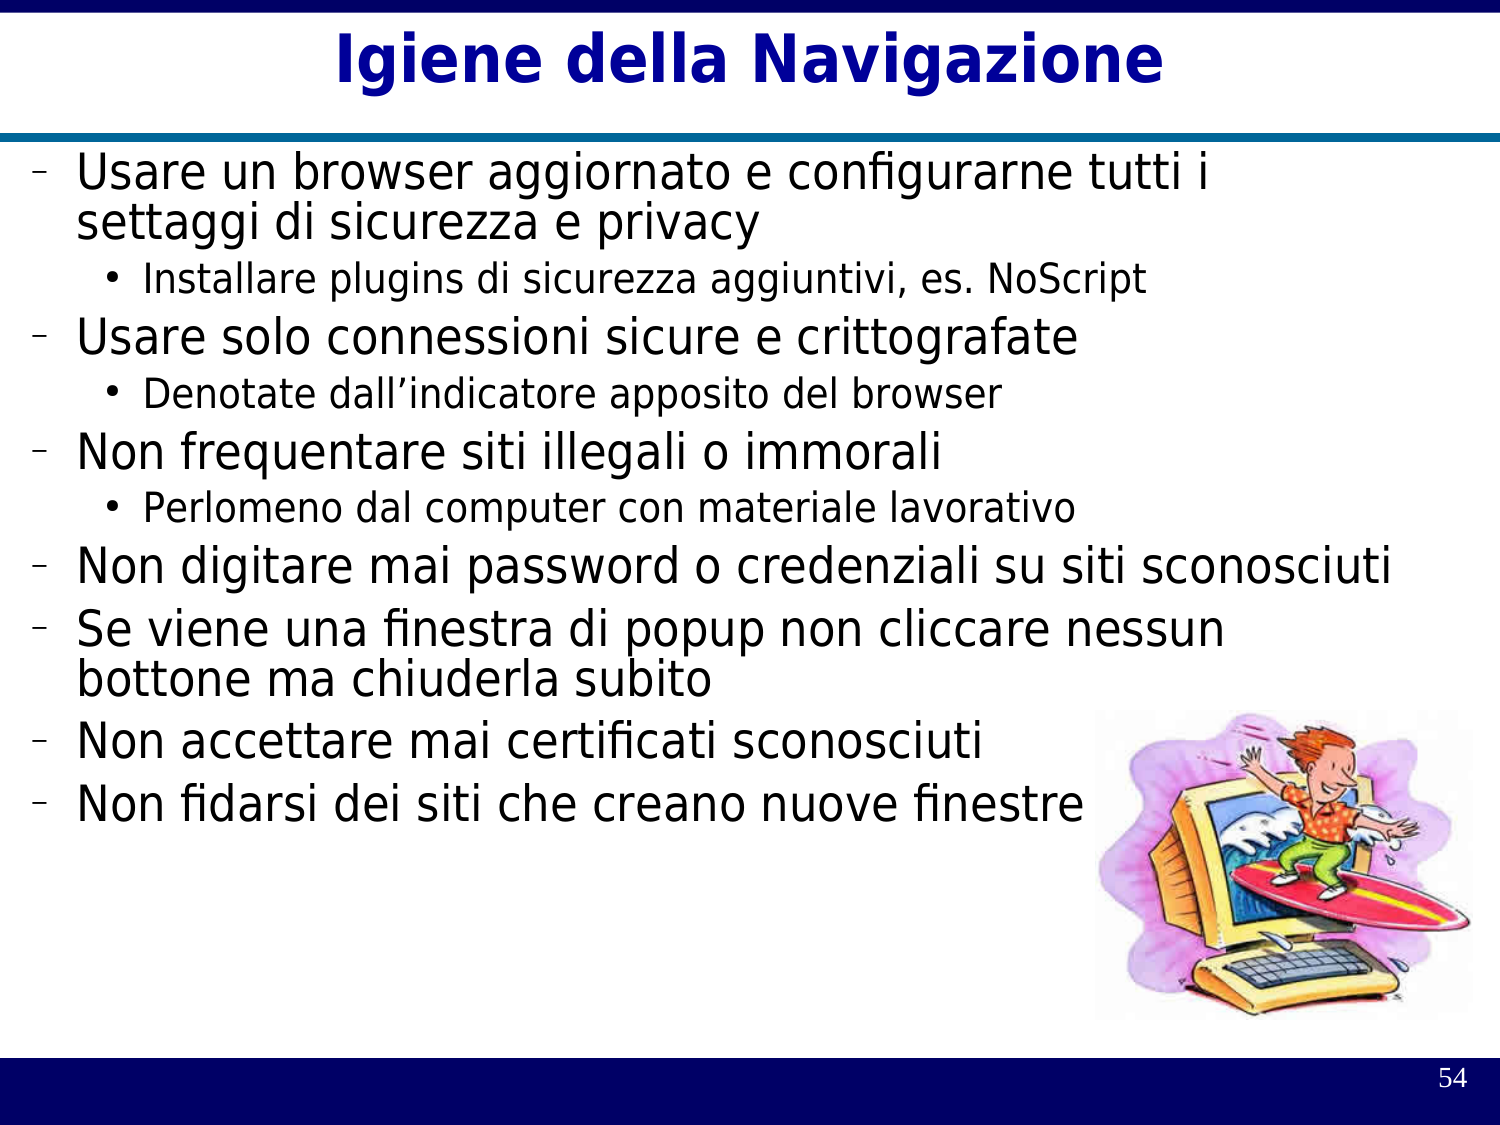

# Igiene della Navigazione
Usare un browser aggiornato e configurarne tutti i settaggi di sicurezza e privacy
Installare plugins di sicurezza aggiuntivi, es. NoScript
Usare solo connessioni sicure e crittografate
Denotate dall’indicatore apposito del browser
Non frequentare siti illegali o immorali
Perlomeno dal computer con materiale lavorativo
Non digitare mai password o credenziali su siti sconosciuti
Se viene una finestra di popup non cliccare nessun bottone ma chiuderla subito
Non accettare mai certificati sconosciuti
Non fidarsi dei siti che creano nuove finestre